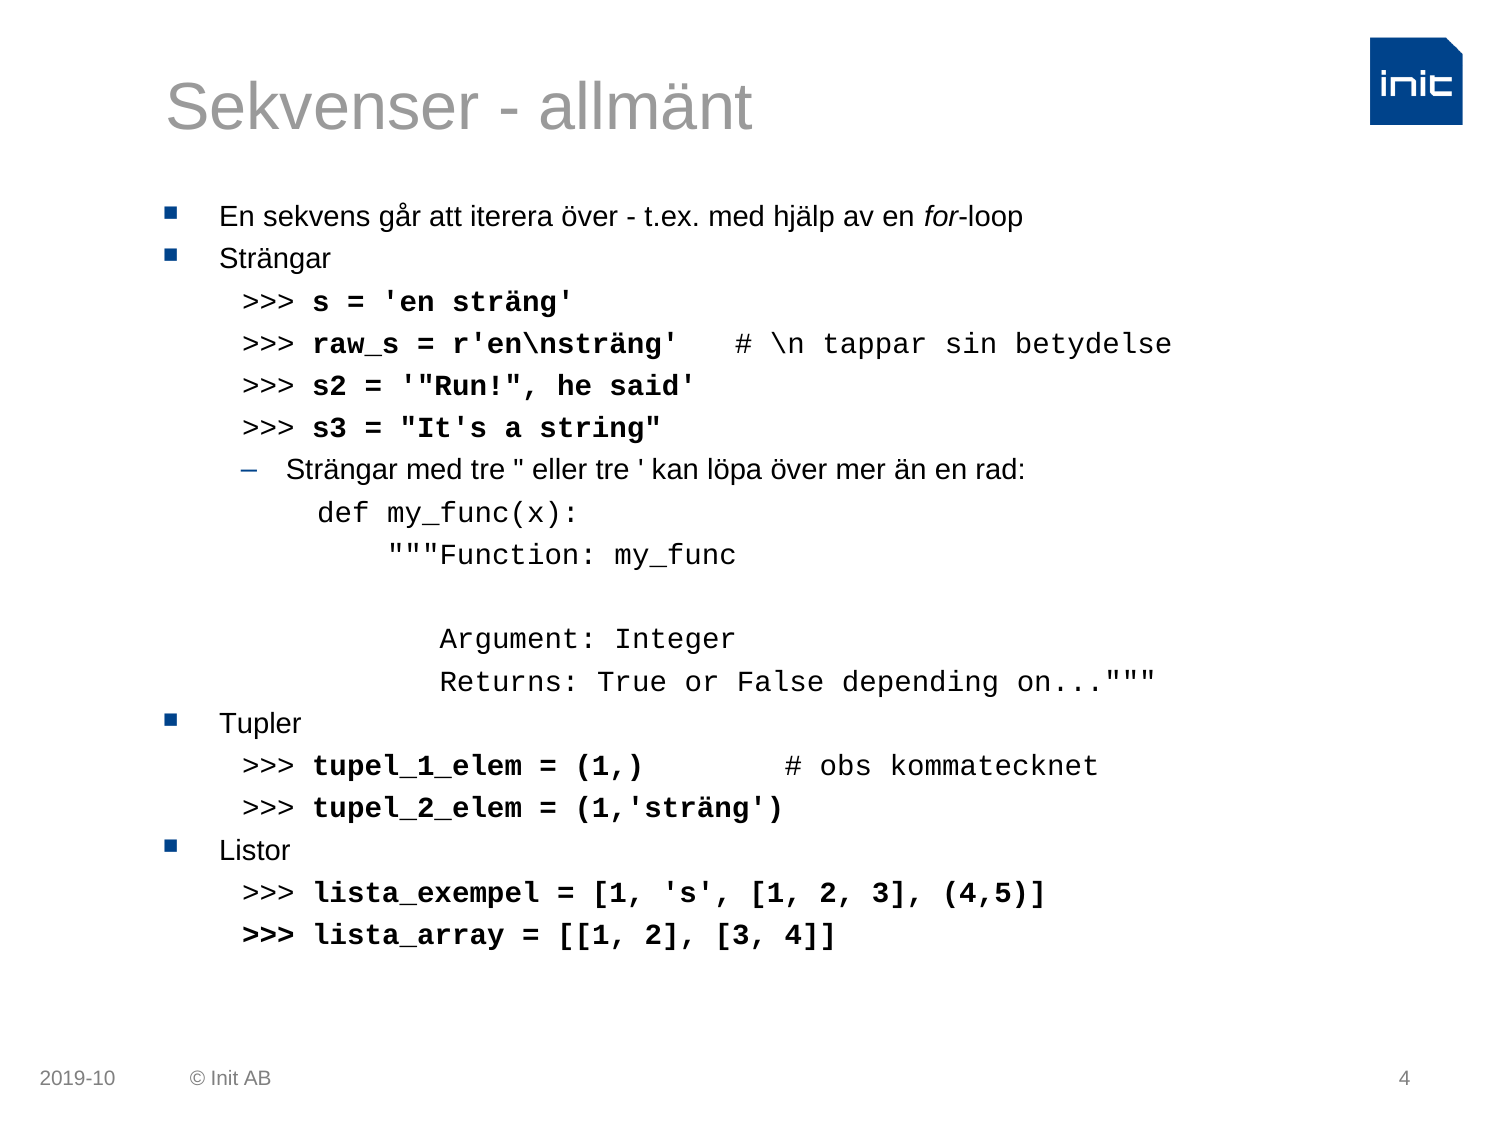

Sekvenser - allmänt
En sekvens går att iterera över - t.ex. med hjälp av en for-loop
Strängar
>>> s = 'en sträng'
>>> raw_s = r'en\nsträng'	# \n tappar sin betydelse
>>> s2 = '"Run!", he said'
>>> s3 = "It's a string"
Strängar med tre " eller tre ' kan löpa över mer än en rad:
def my_func(x):
 """Function: my_func
 Argument: Integer
 Returns: True or False depending on..."""
Tupler
>>> tupel_1_elem = (1,) # obs kommatecknet
>>> tupel_2_elem = (1,'sträng')
Listor
>>> lista_exempel = [1, 's', [1, 2, 3], (4,5)]
>>> lista_array = [[1, 2], [3, 4]]
2019-10
© Init AB